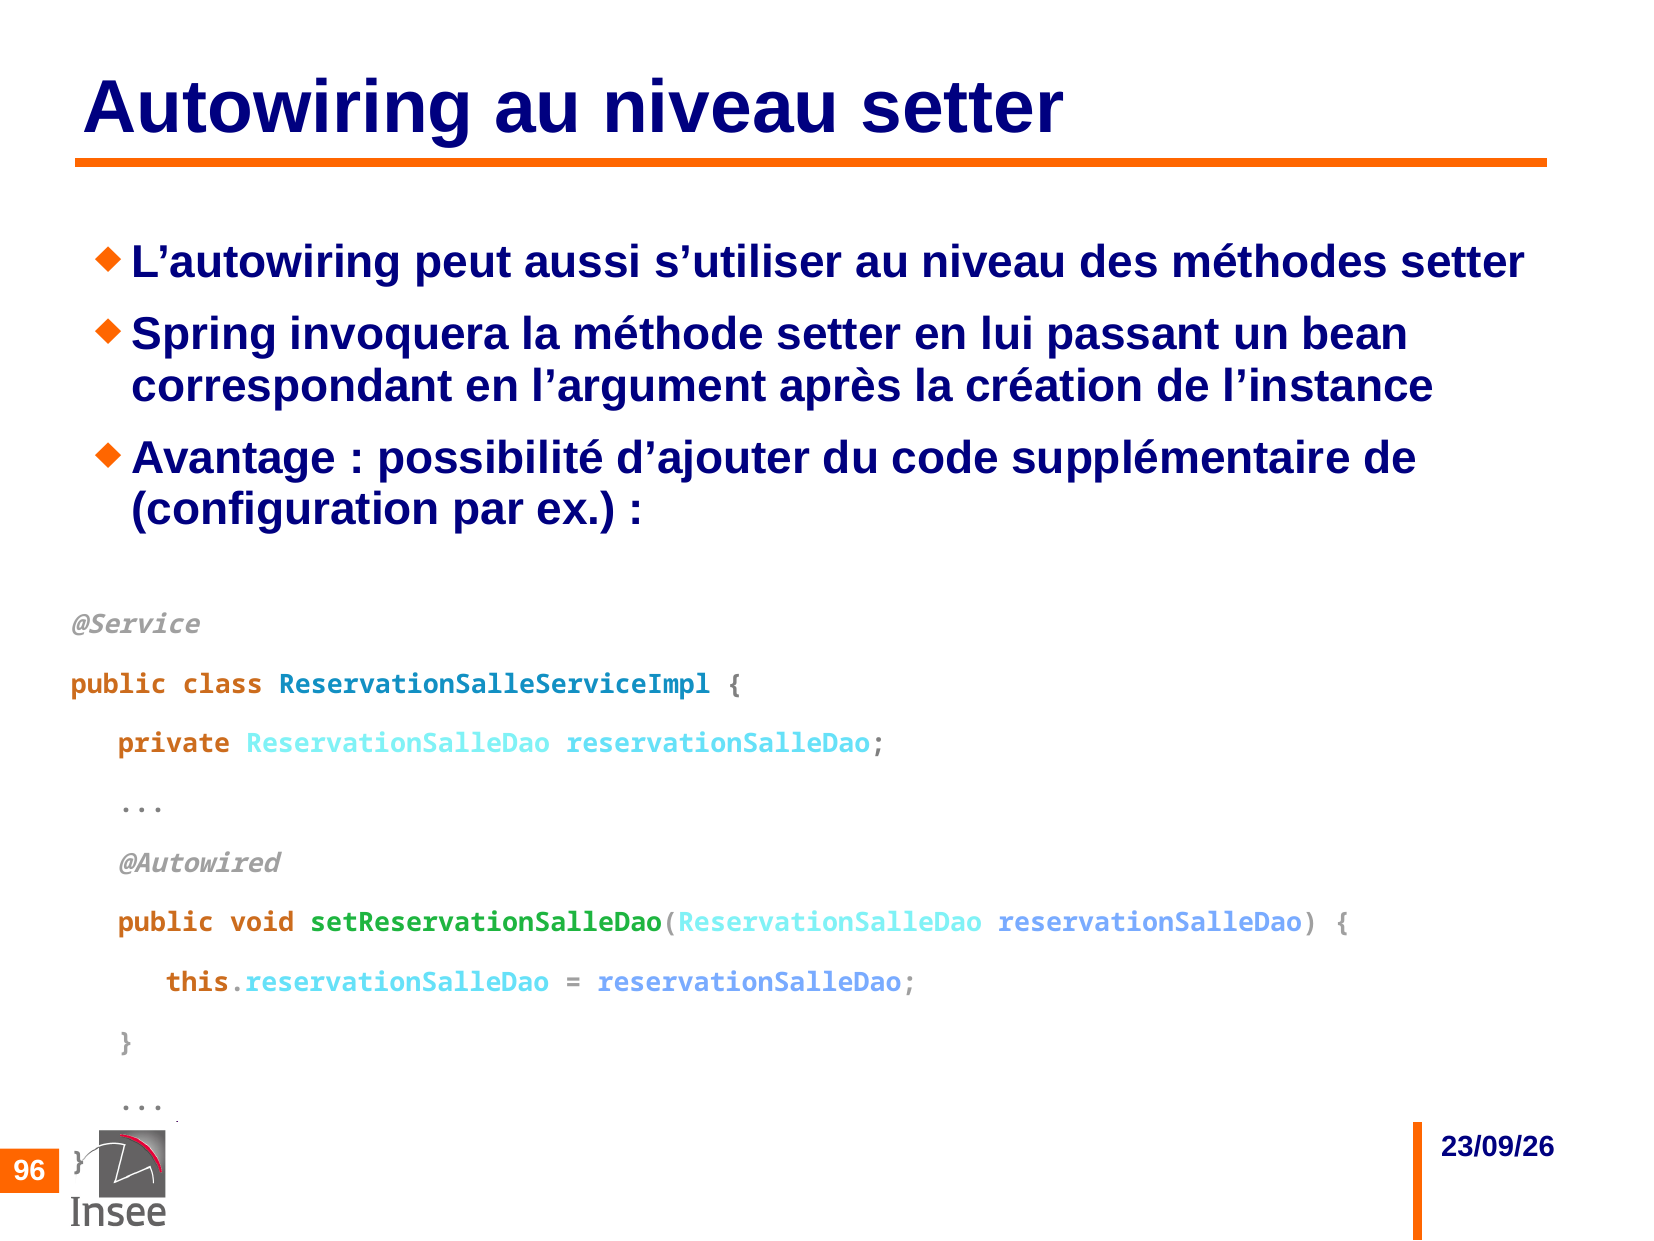

# Autowiring au niveau setter
L’autowiring peut aussi s’utiliser au niveau des méthodes setter
Spring invoquera la méthode setter en lui passant un bean correspondant en l’argument après la création de l’instance
Avantage : possibilité d’ajouter du code supplémentaire de (configuration par ex.) :
@Service
public class ReservationSalleServiceImpl {
private ReservationSalleDao reservationSalleDao;
...
@Autowired
public void setReservationSalleDao(ReservationSalleDao reservationSalleDao) {
this.reservationSalleDao = reservationSalleDao;
}
...
}
96